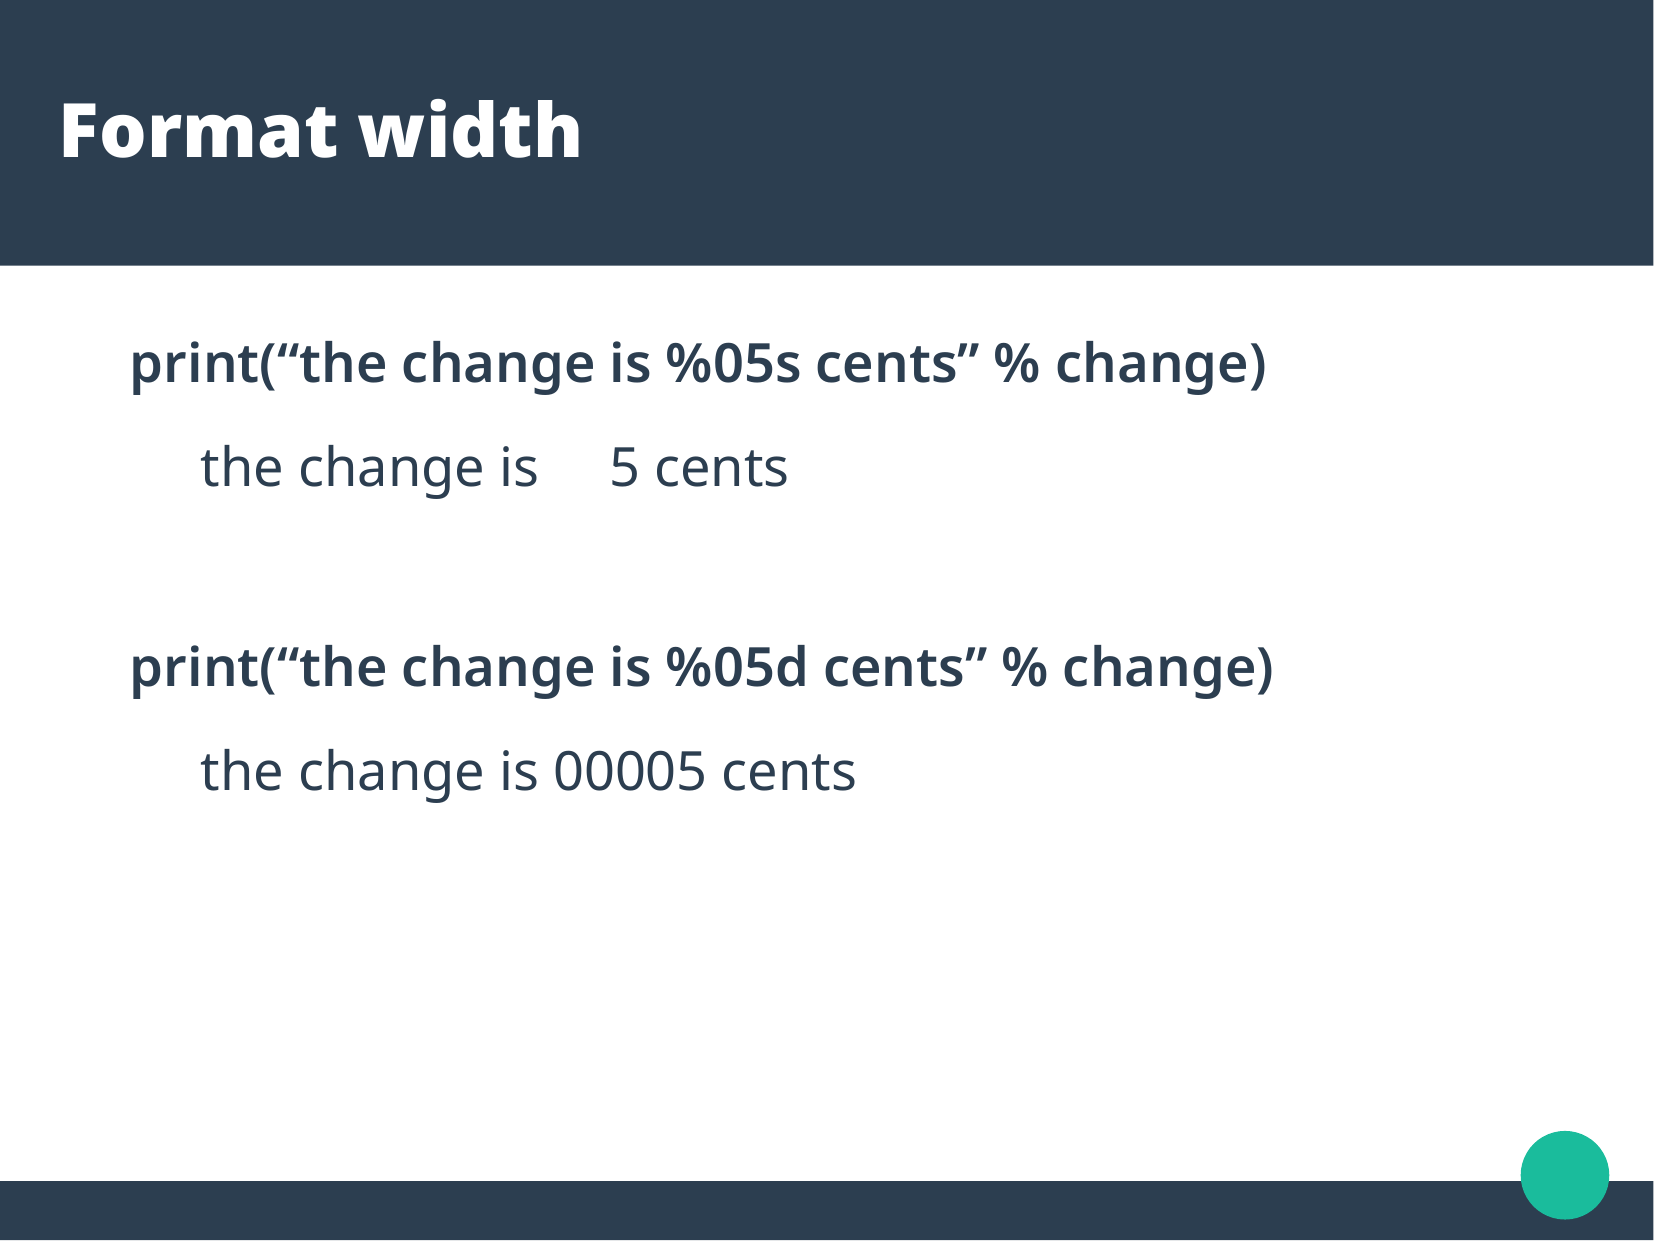

# Format width
print(“the change is %05s cents” % change)
the change is 5 cents
print(“the change is %05d cents” % change)
the change is 00005 cents